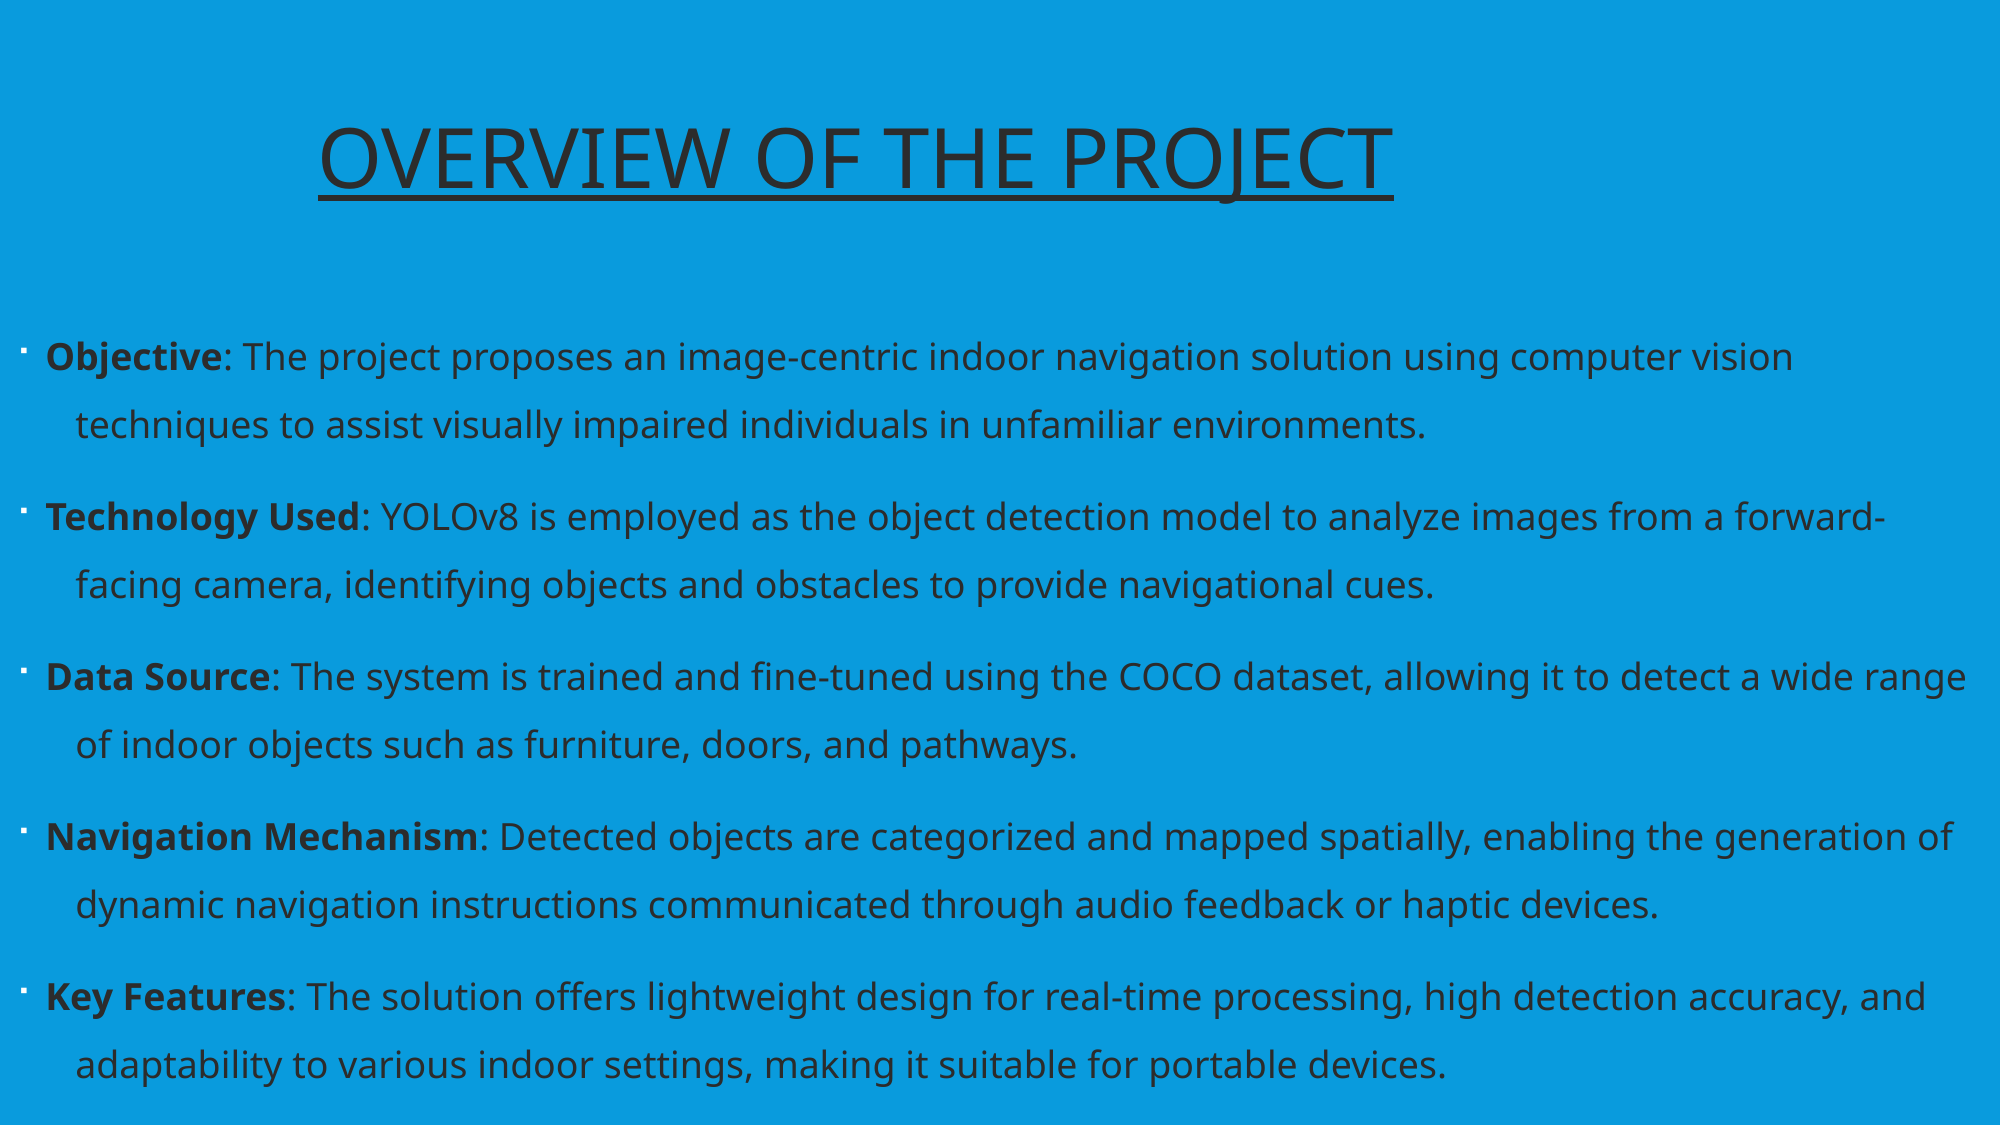

# Overview of the project
Objective: The project proposes an image-centric indoor navigation solution using computer vision techniques to assist visually impaired individuals in unfamiliar environments.
Technology Used: YOLOv8 is employed as the object detection model to analyze images from a forward-facing camera, identifying objects and obstacles to provide navigational cues.
Data Source: The system is trained and fine-tuned using the COCO dataset, allowing it to detect a wide range of indoor objects such as furniture, doors, and pathways.
Navigation Mechanism: Detected objects are categorized and mapped spatially, enabling the generation of dynamic navigation instructions communicated through audio feedback or haptic devices.
Key Features: The solution offers lightweight design for real-time processing, high detection accuracy, and adaptability to various indoor settings, making it suitable for portable devices.